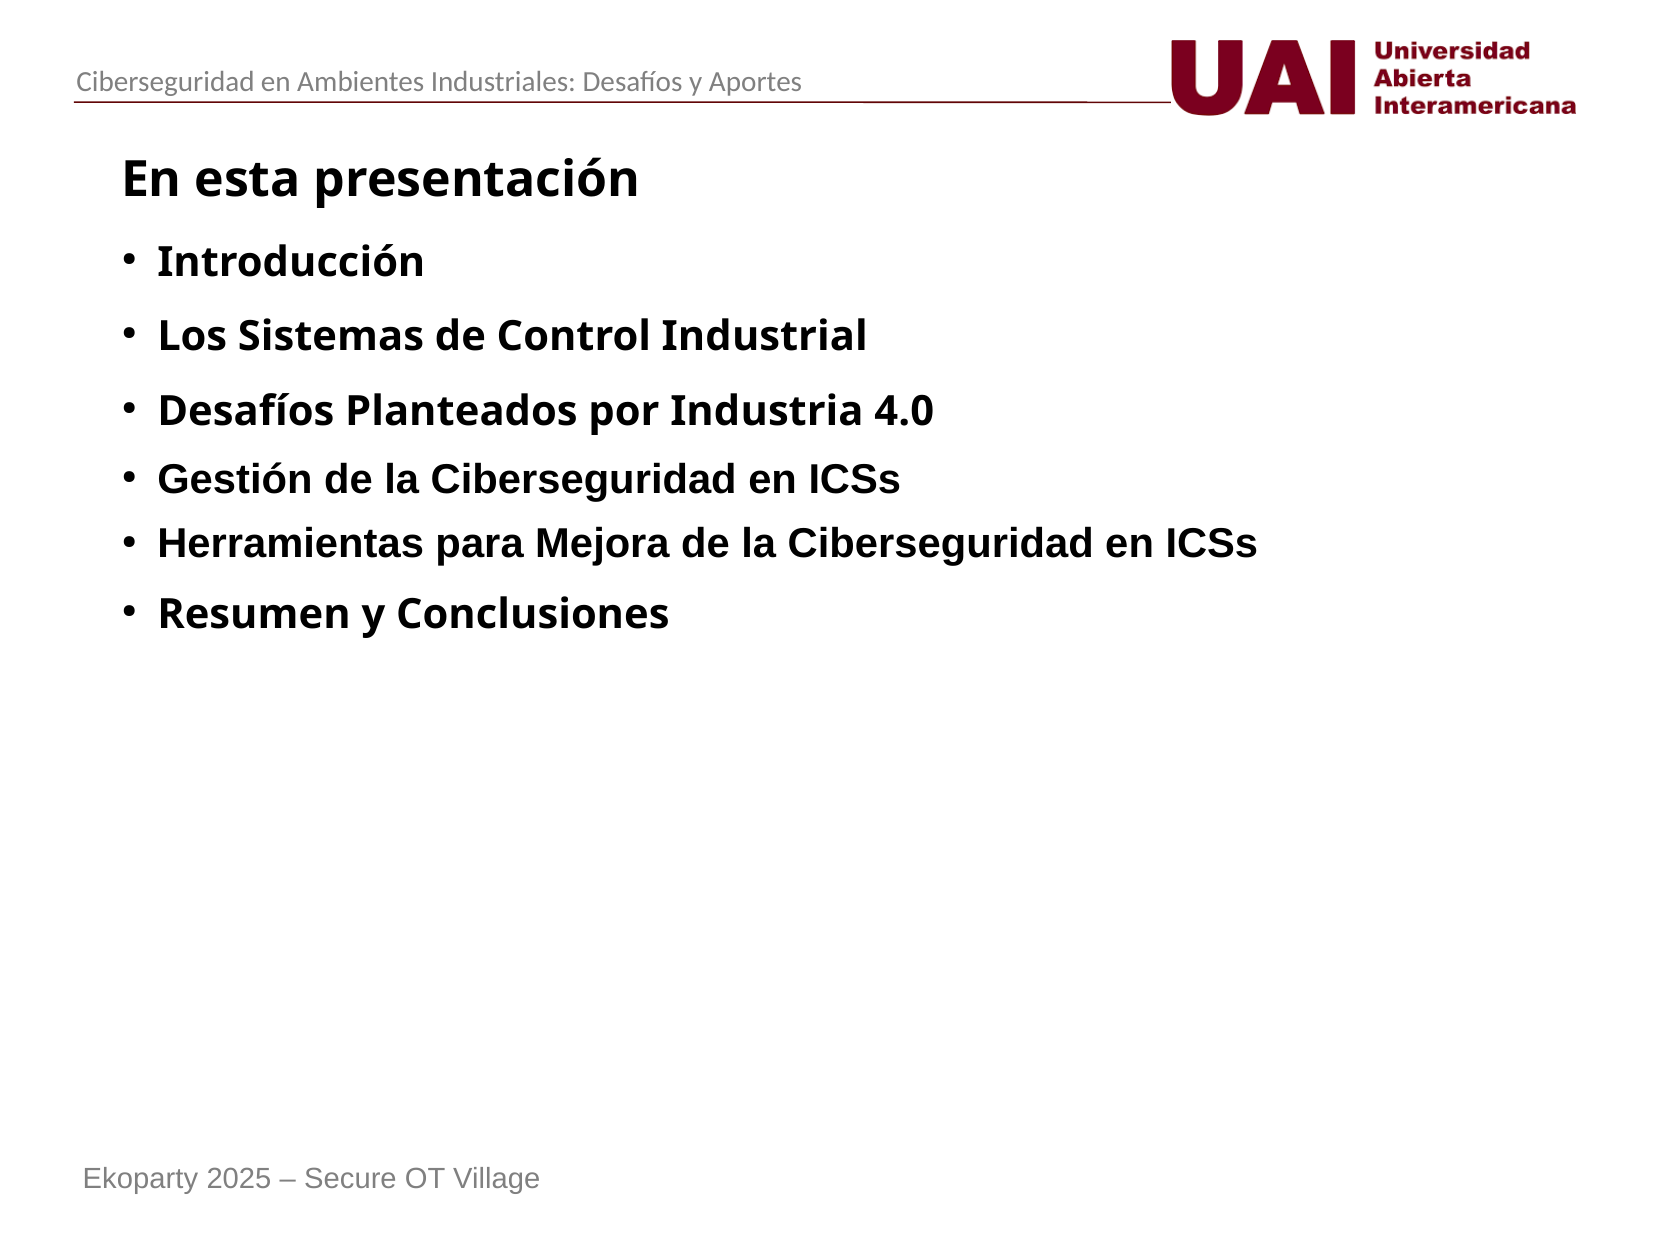

En esta presentación
Introducción
Los Sistemas de Control Industrial
Desafíos Planteados por Industria 4.0
Gestión de la Ciberseguridad en ICSs
Herramientas para Mejora de la Ciberseguridad en ICSs
Resumen y Conclusiones